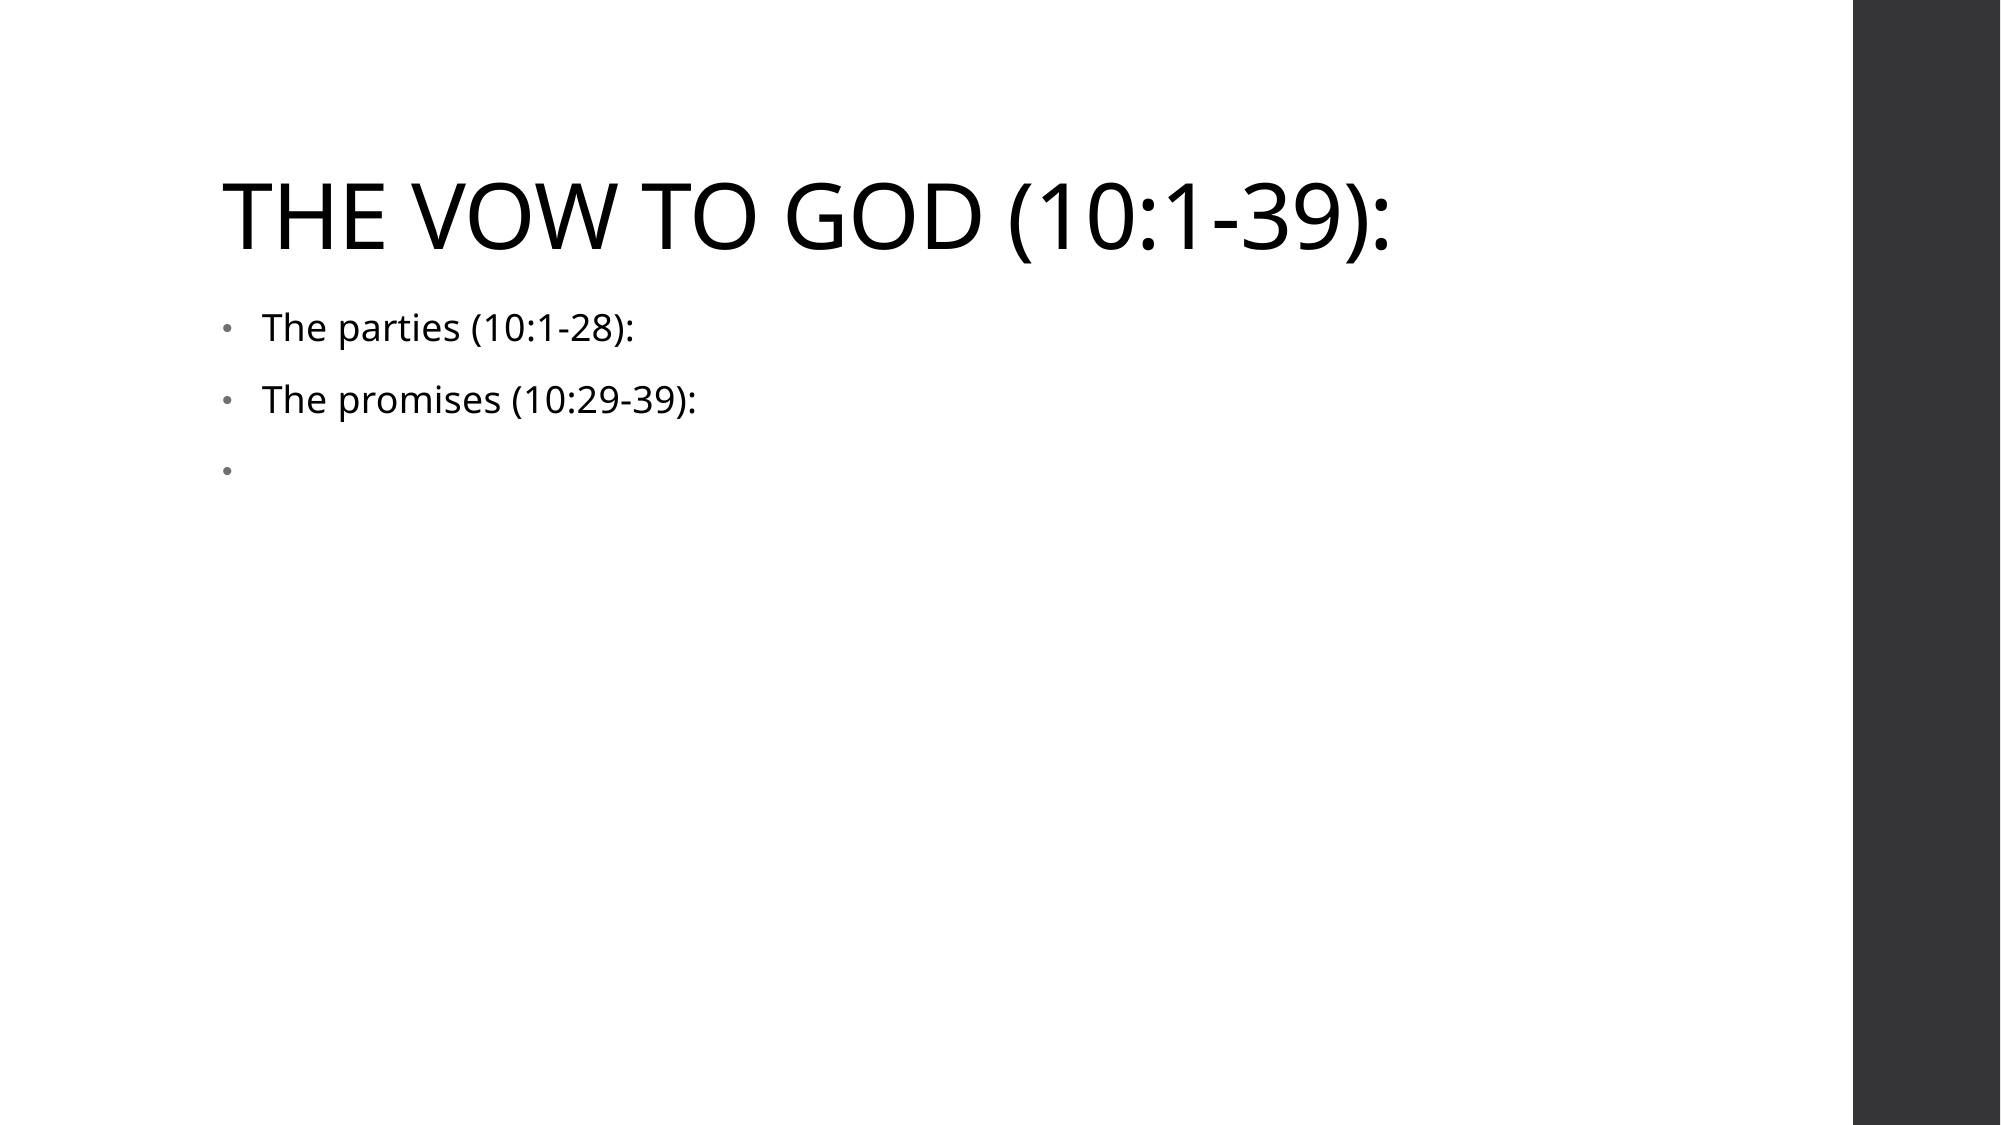

# THE VOW TO GOD (10:1-39):
 The parties (10:1-28):
 The promises (10:29-39):